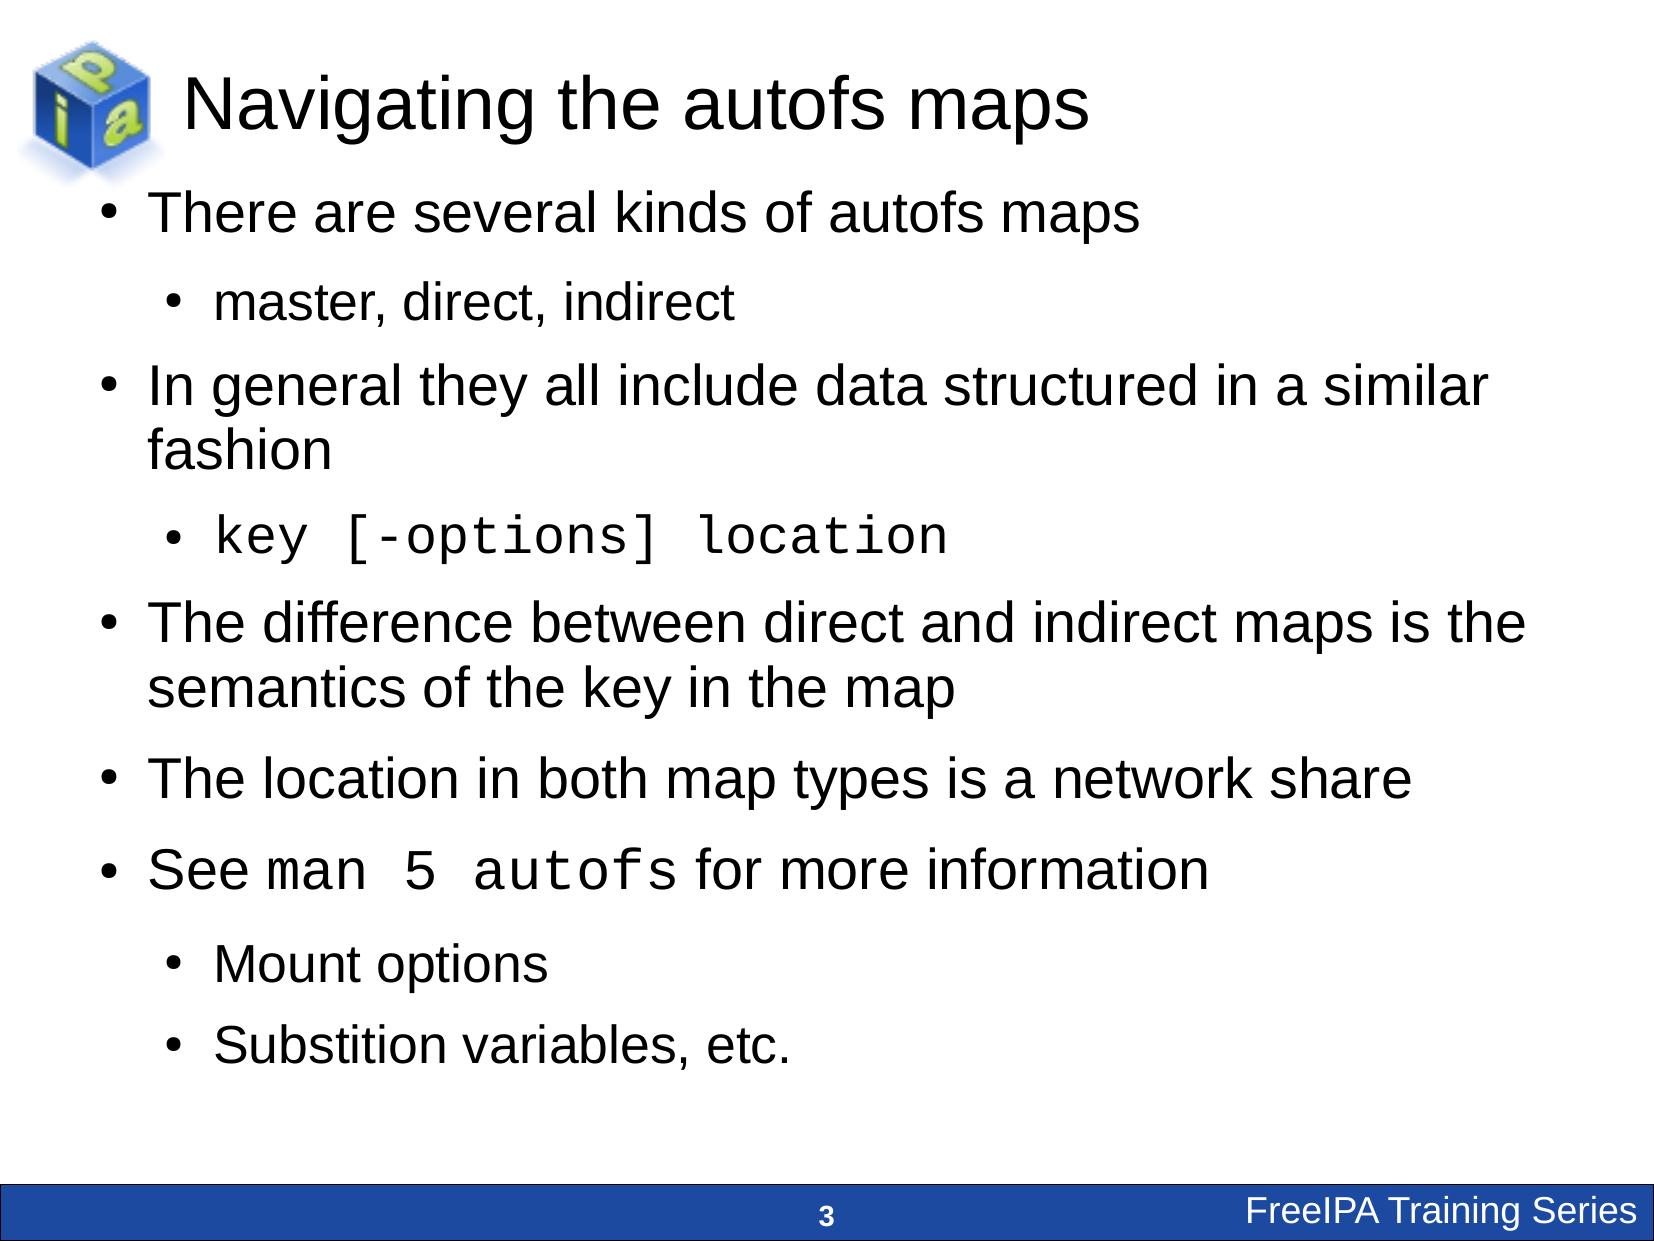

# Navigating the autofs maps
There are several kinds of autofs maps
master, direct, indirect
In general they all include data structured in a similar fashion
key [-options] location
The difference between direct and indirect maps is the semantics of the key in the map
The location in both map types is a network share
See man 5 autofs for more information
Mount options
Substition variables, etc.
3